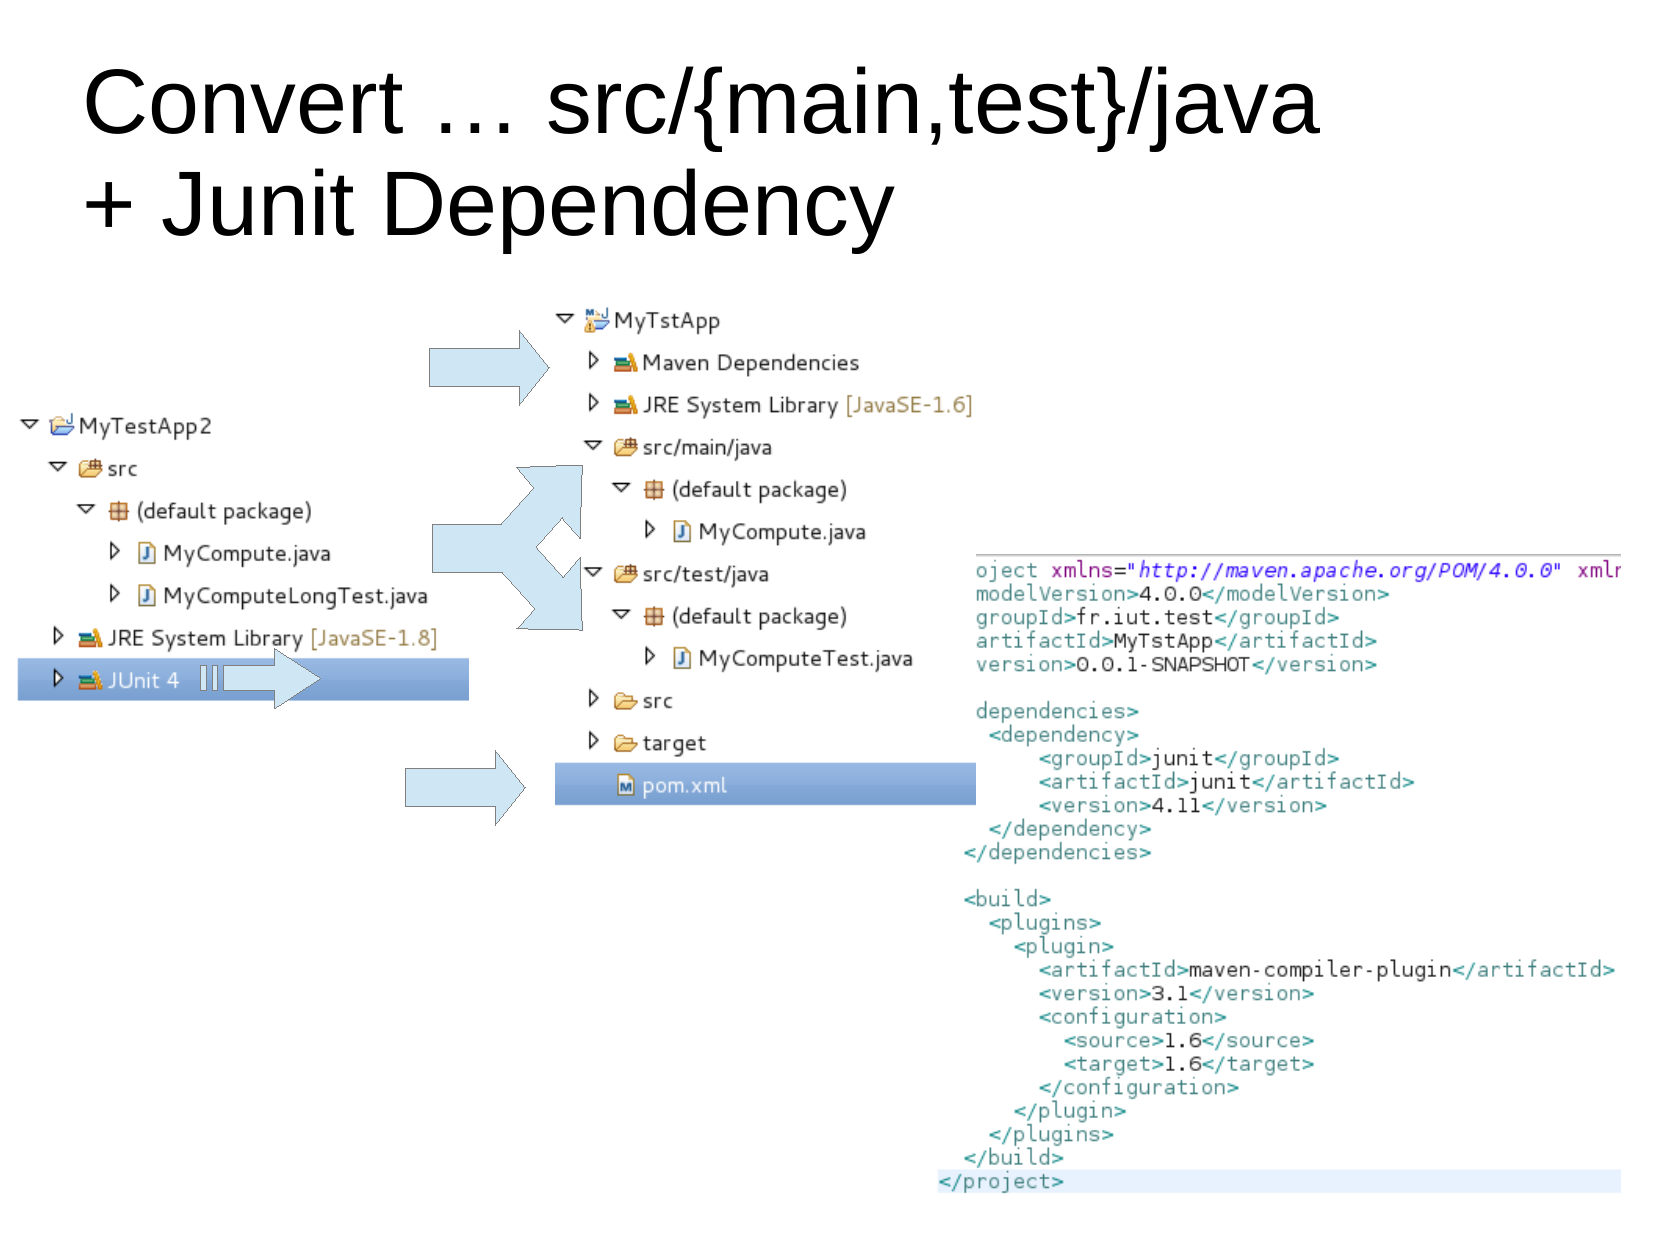

# Convert … src/{main,test}/java + Junit Dependency